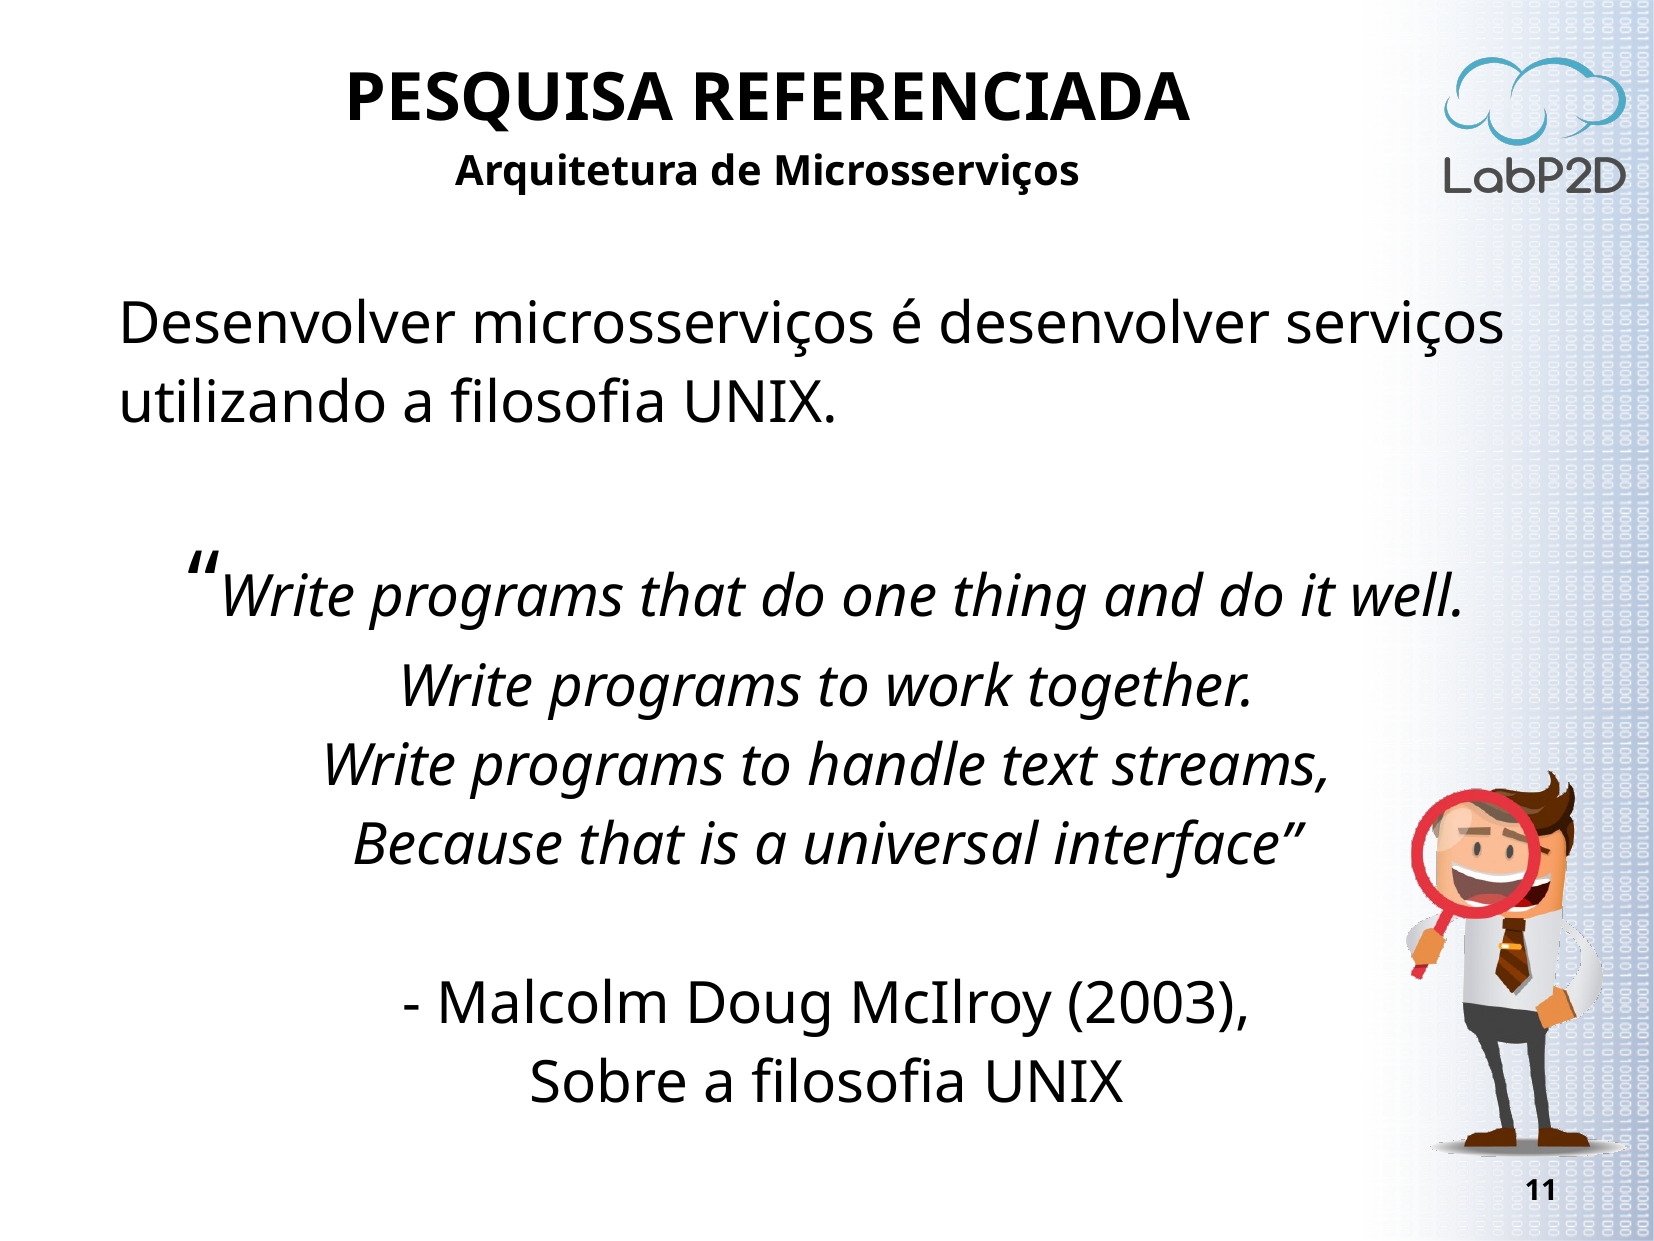

# PESQUISA REFERENCIADA Arquitetura de Microsserviços
Desenvolver microsserviços é desenvolver serviços utilizando a filosofia UNIX.
“Write programs that do one thing and do it well.
Write programs to work together.
Write programs to handle text streams,
Because that is a universal interface”
- Malcolm Doug McIlroy (2003),
Sobre a filosofia UNIX
11